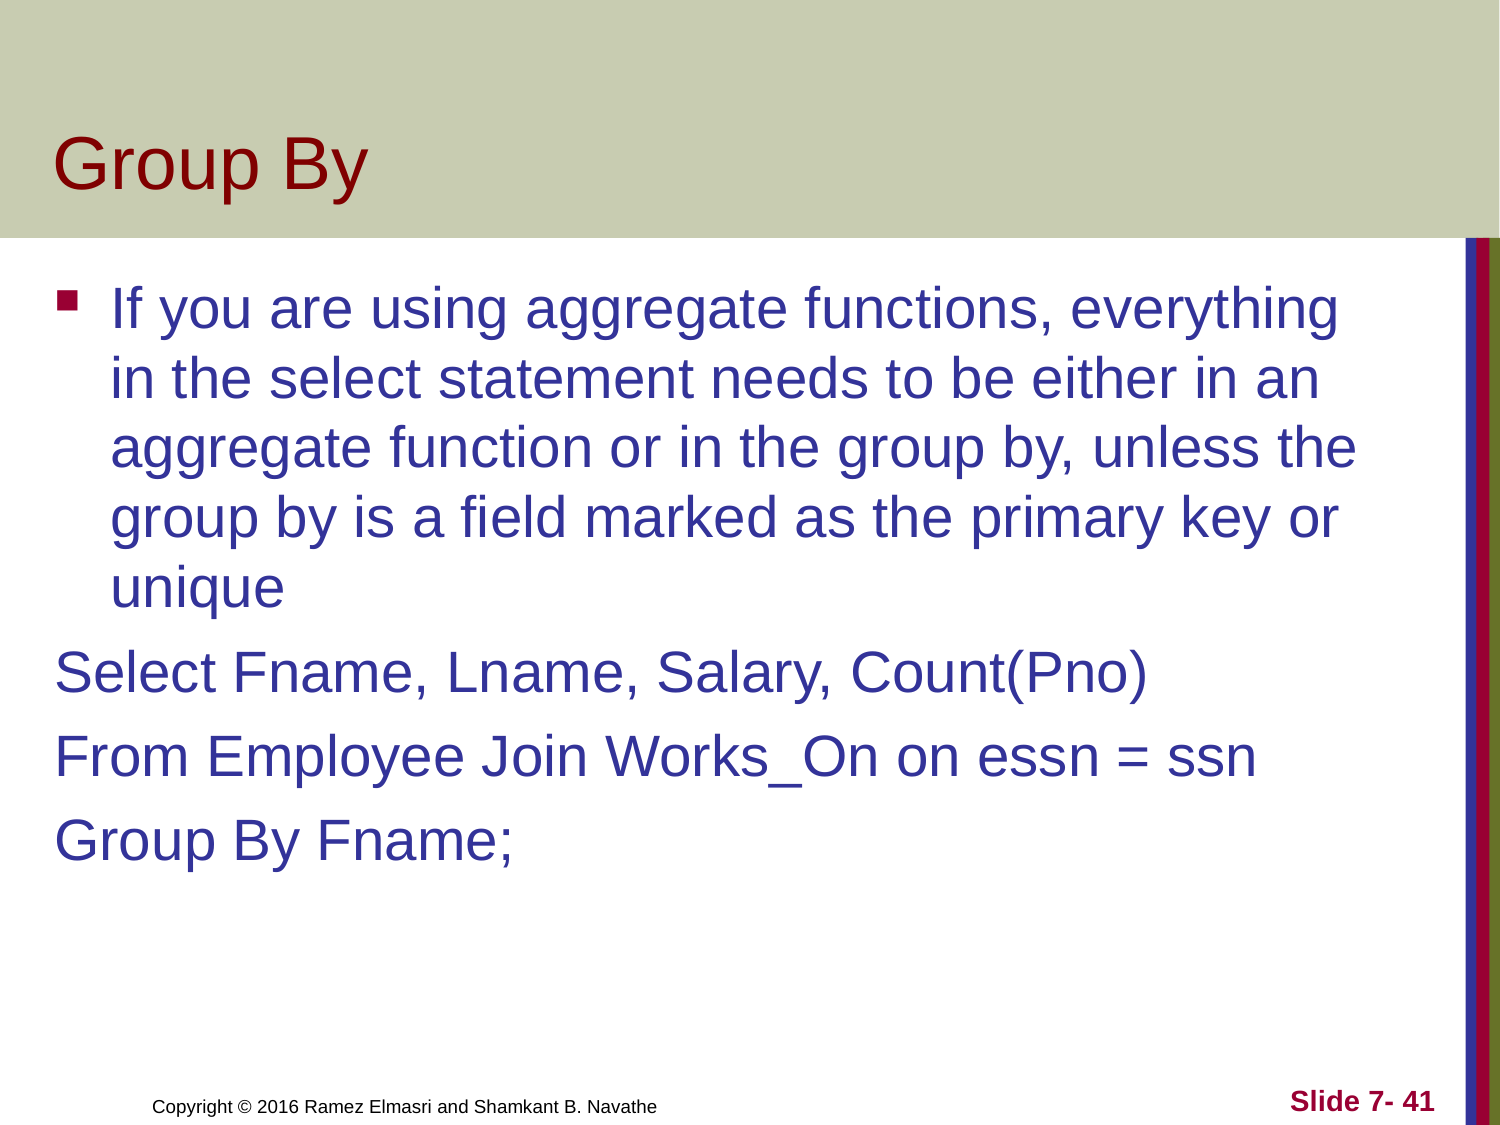

# Group By
If you are using aggregate functions, everything in the select statement needs to be either in an aggregate function or in the group by, unless the group by is a field marked as the primary key or unique
Select Fname, Lname, Salary, Count(Pno)
From Employee Join Works_On on essn = ssn
Group By Fname;
Slide 7-